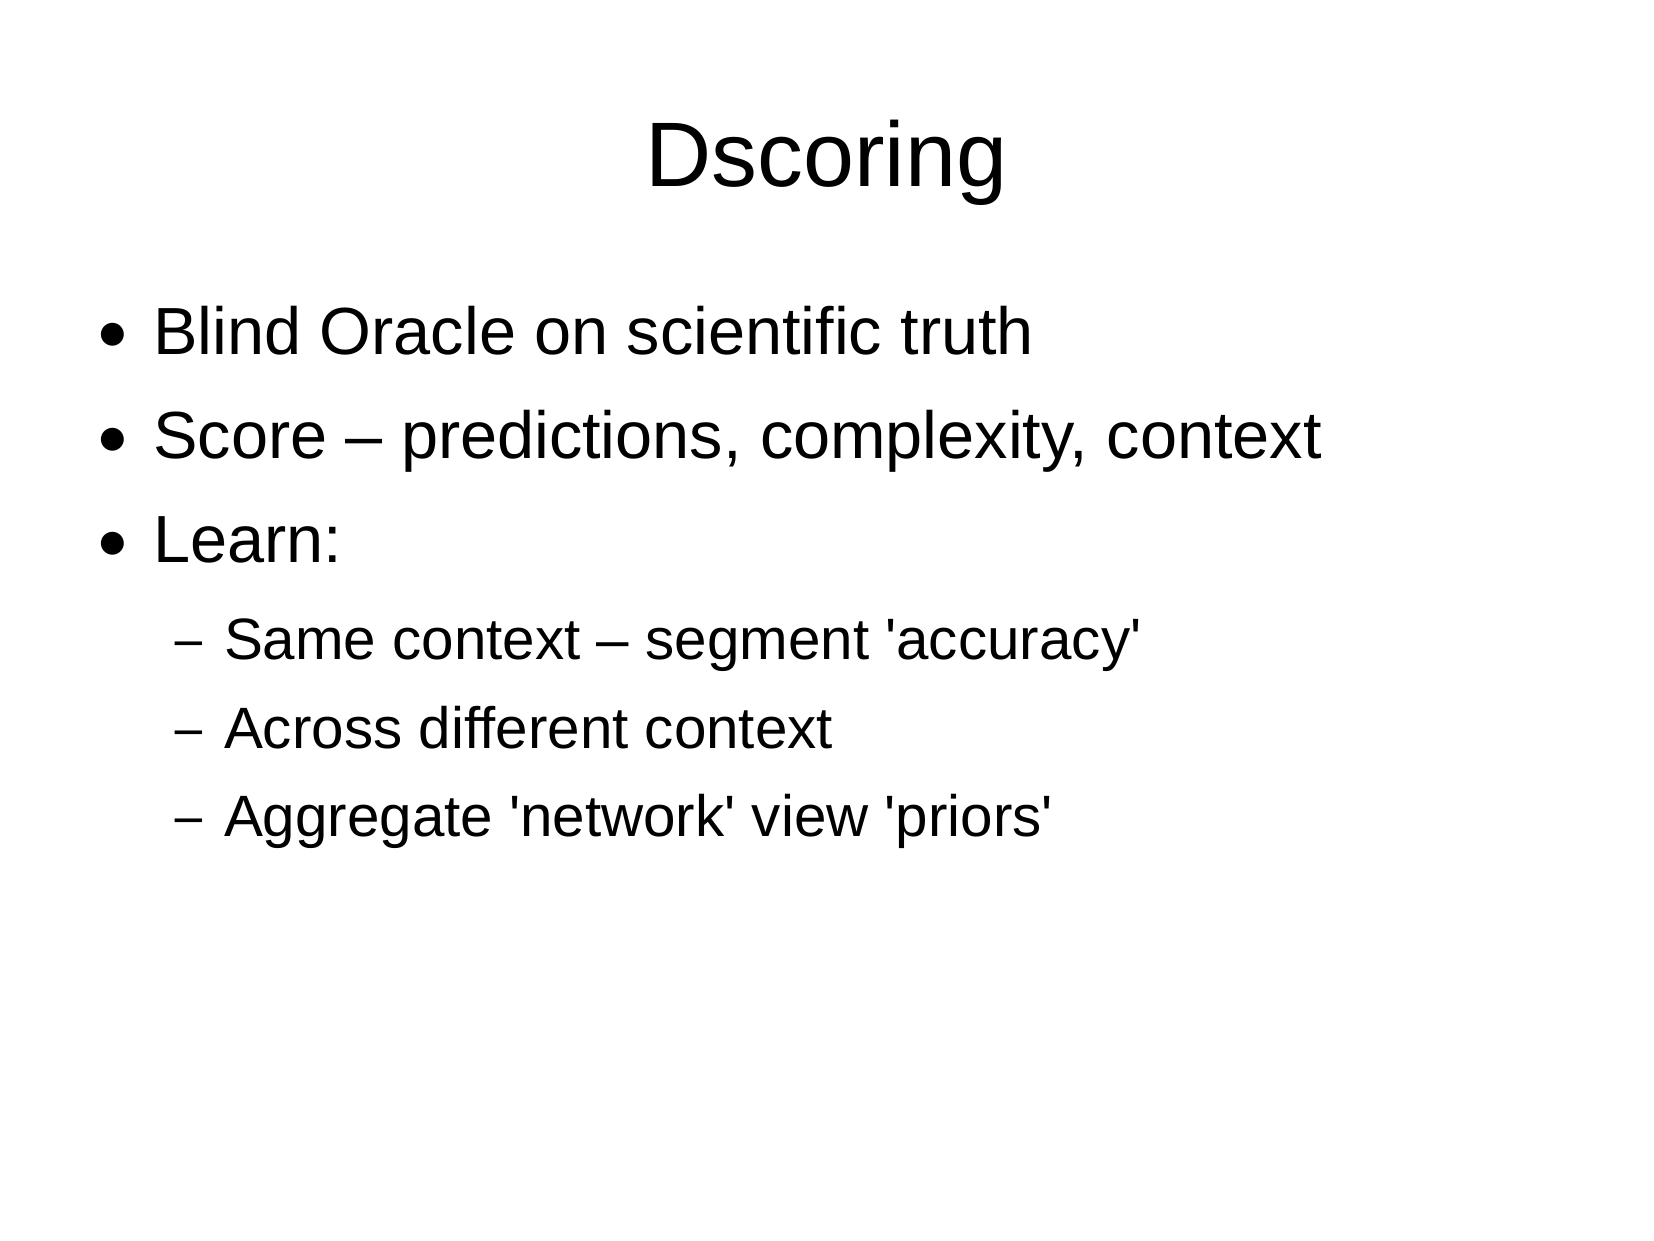

# Dscoring
Blind Oracle on scientific truth
Score – predictions, complexity, context
Learn:
Same context – segment 'accuracy'
Across different context
Aggregate 'network' view 'priors'